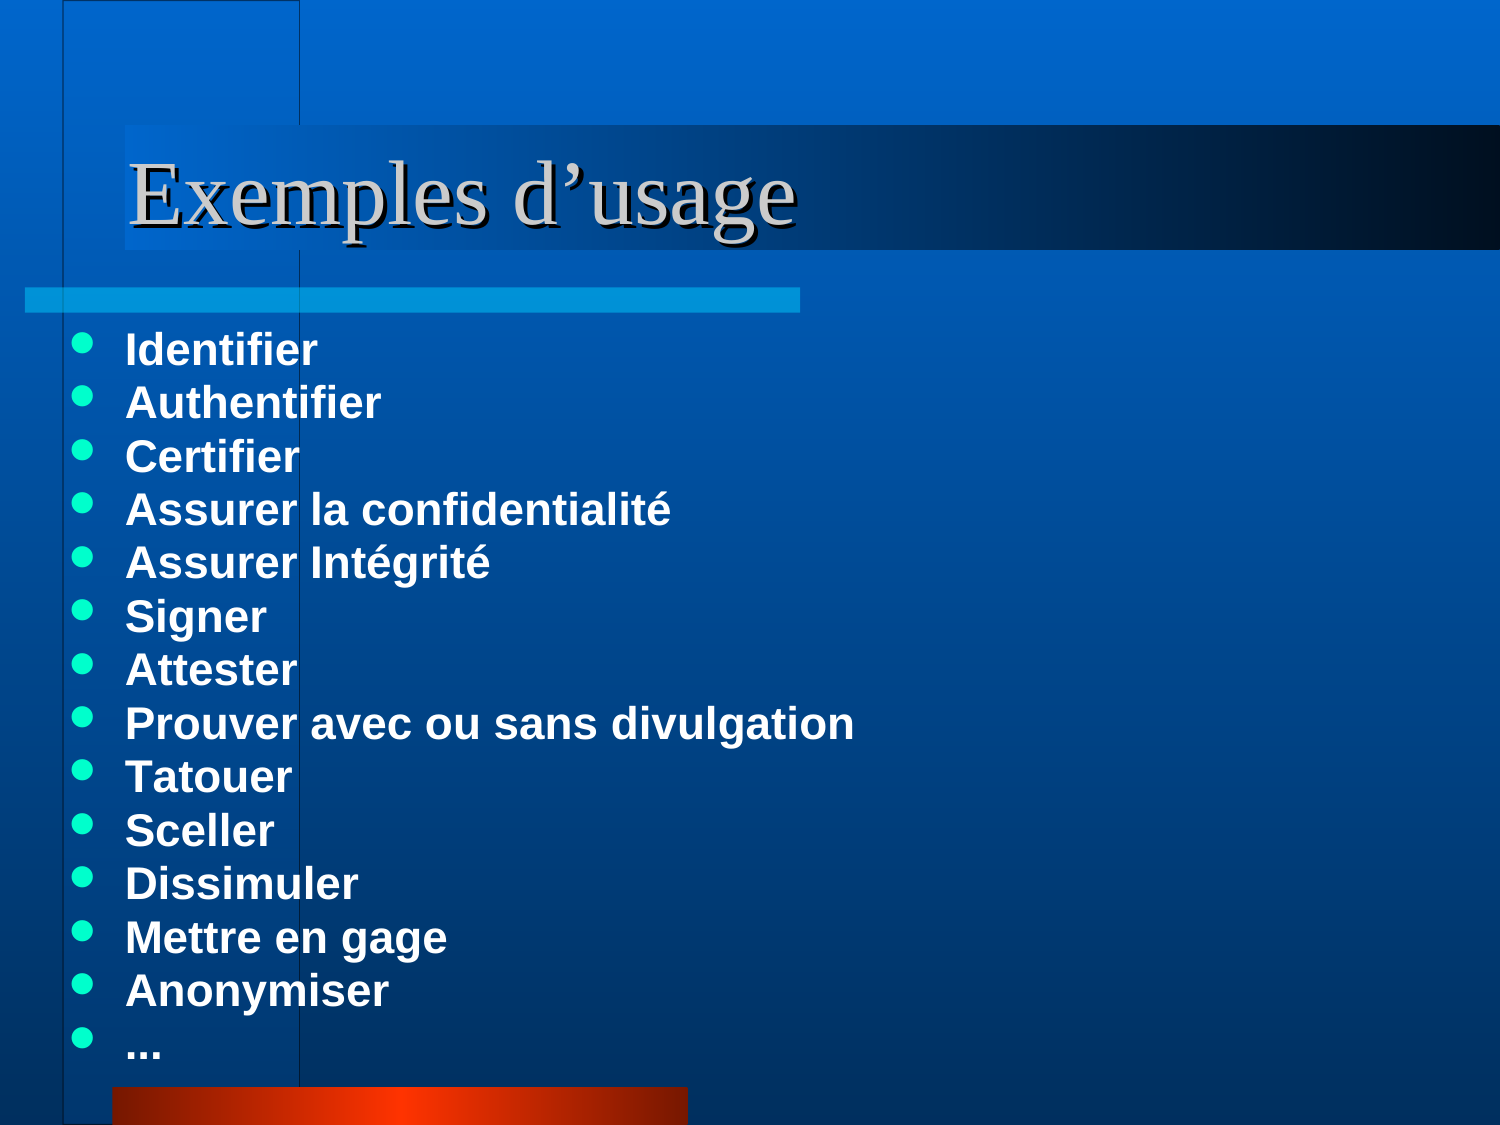

# Exemples d’usage
Identifier
Authentifier
Certifier
Assurer la confidentialité
Assurer Intégrité
Signer
Attester
Prouver avec ou sans divulgation
Tatouer
Sceller
Dissimuler
Mettre en gage
Anonymiser
...